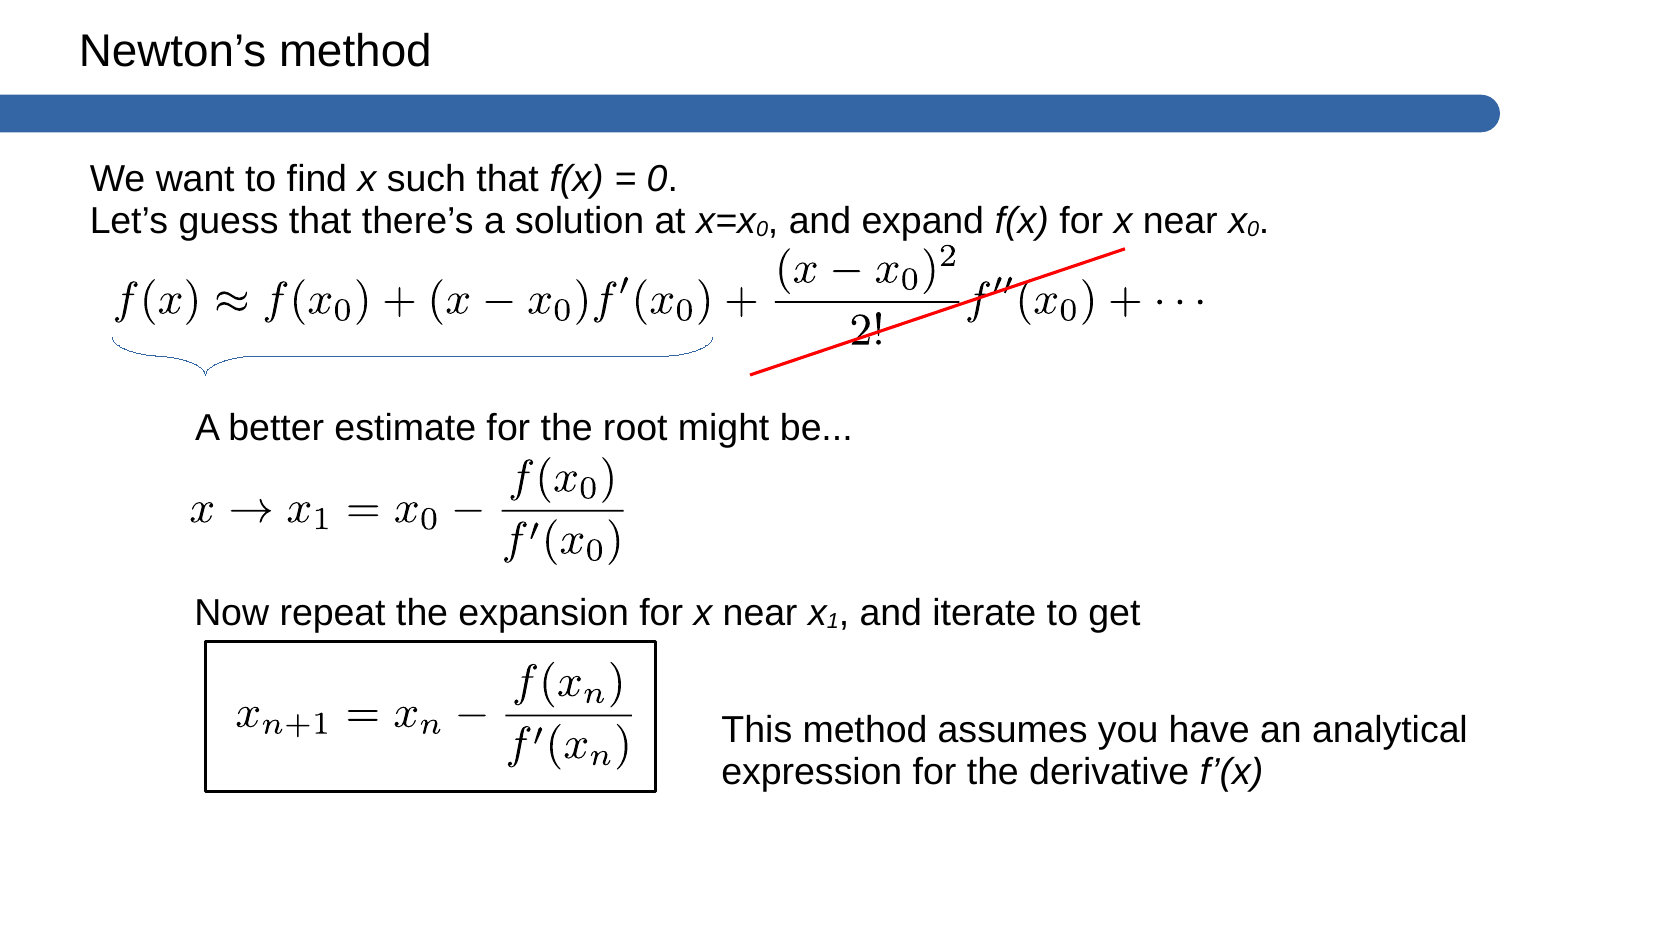

# Newton’s method
We want to find x such that f(x) = 0.
Let’s guess that there’s a solution at x=x0, and expand f(x) for x near x0.
A better estimate for the root might be...
Now repeat the expansion for x near x1, and iterate to get
This method assumes you have an analytical expression for the derivative f’(x)